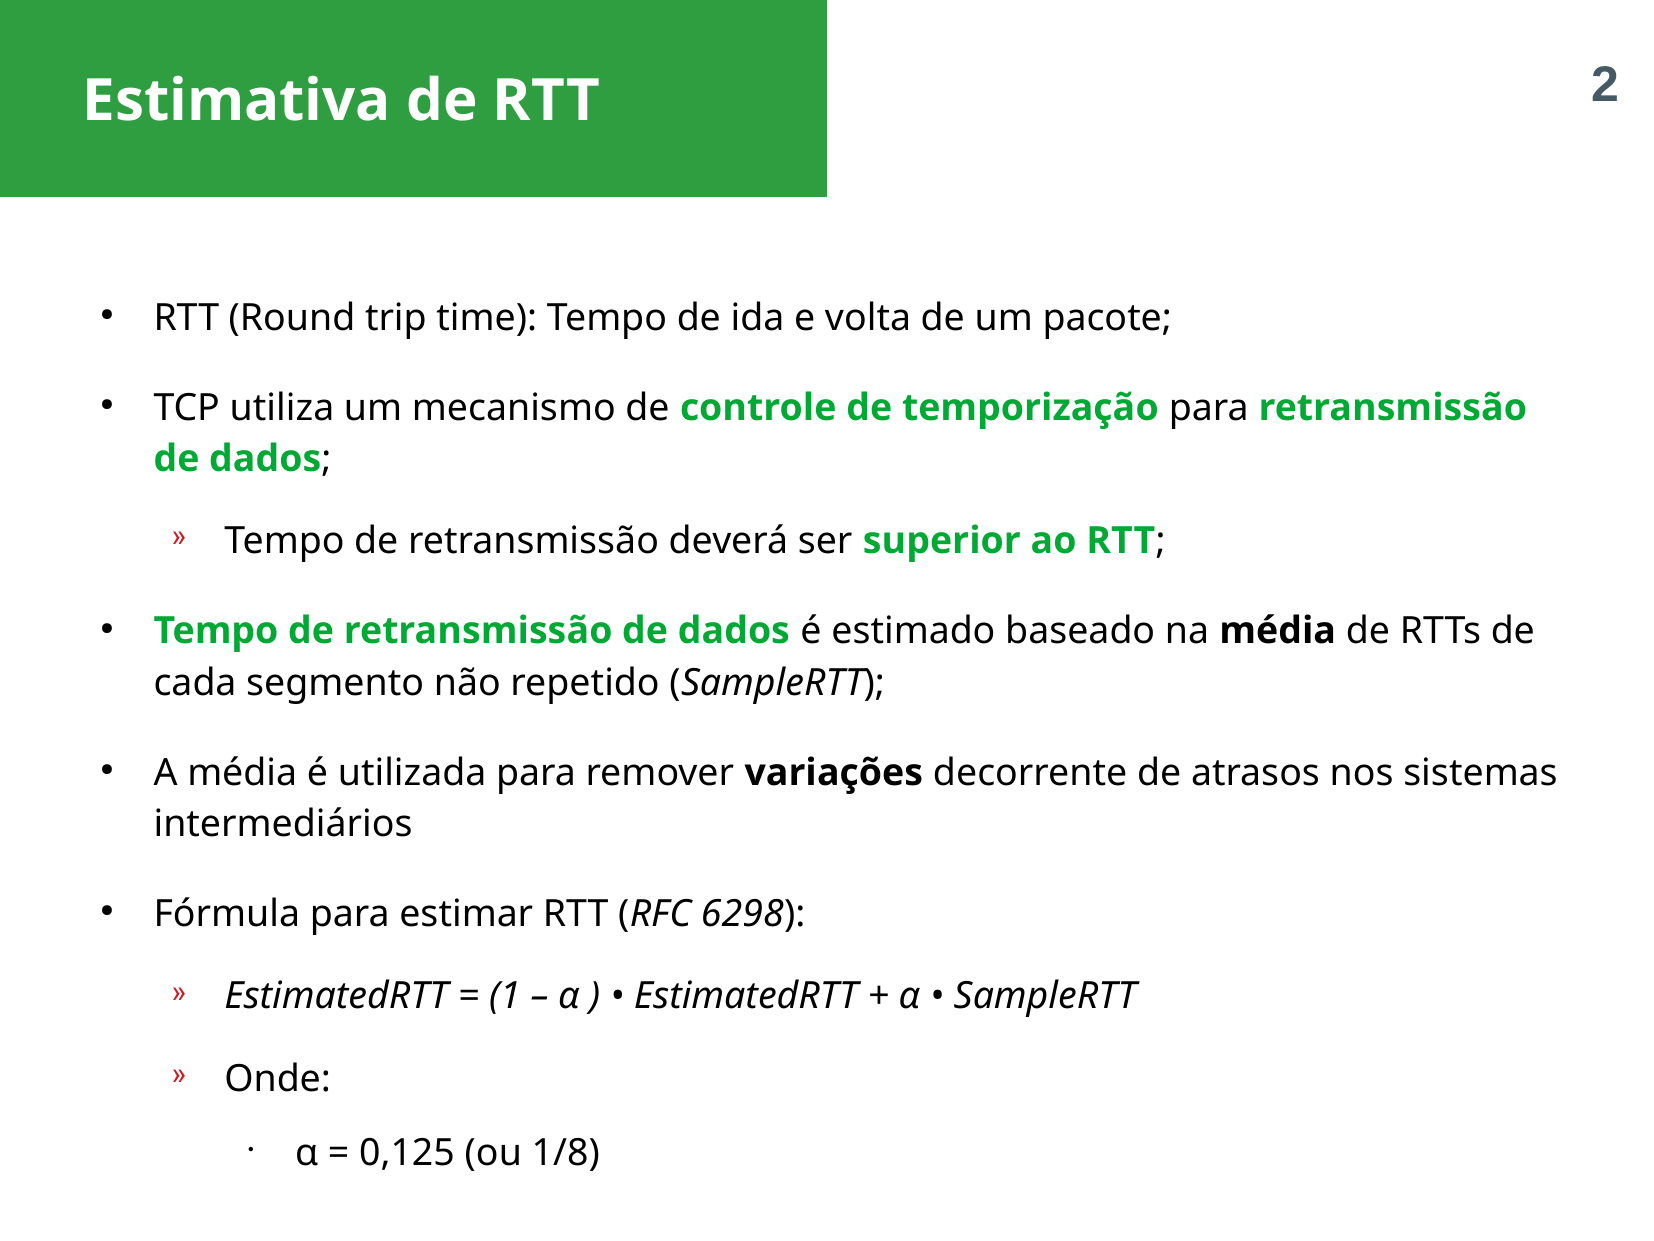

# Estimativa de RTT
RTT (Round trip time): Tempo de ida e volta de um pacote;
TCP utiliza um mecanismo de controle de temporização para retransmissão de dados;
Tempo de retransmissão deverá ser superior ao RTT;
Tempo de retransmissão de dados é estimado baseado na média de RTTs de cada segmento não repetido (SampleRTT);
A média é utilizada para remover variações decorrente de atrasos nos sistemas intermediários
Fórmula para estimar RTT (RFC 6298):
EstimatedRTT = (1 – α ) • EstimatedRTT + α • SampleRTT
Onde:
α = 0,125 (ou 1/8)